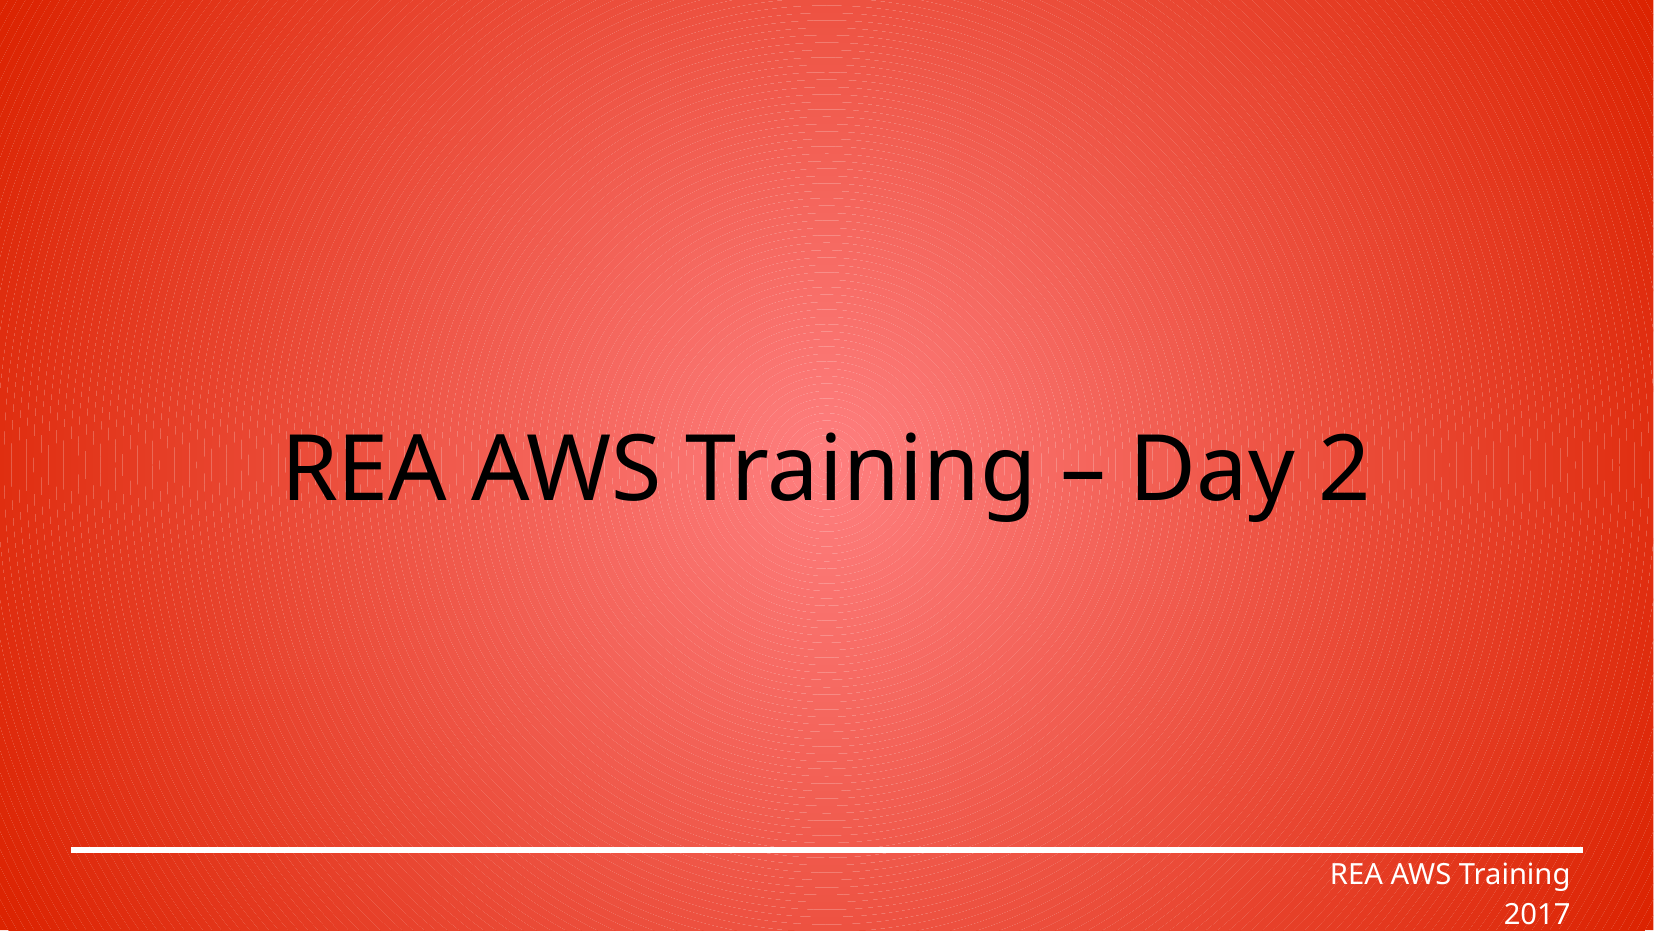

# REA AWS Training – Day 2